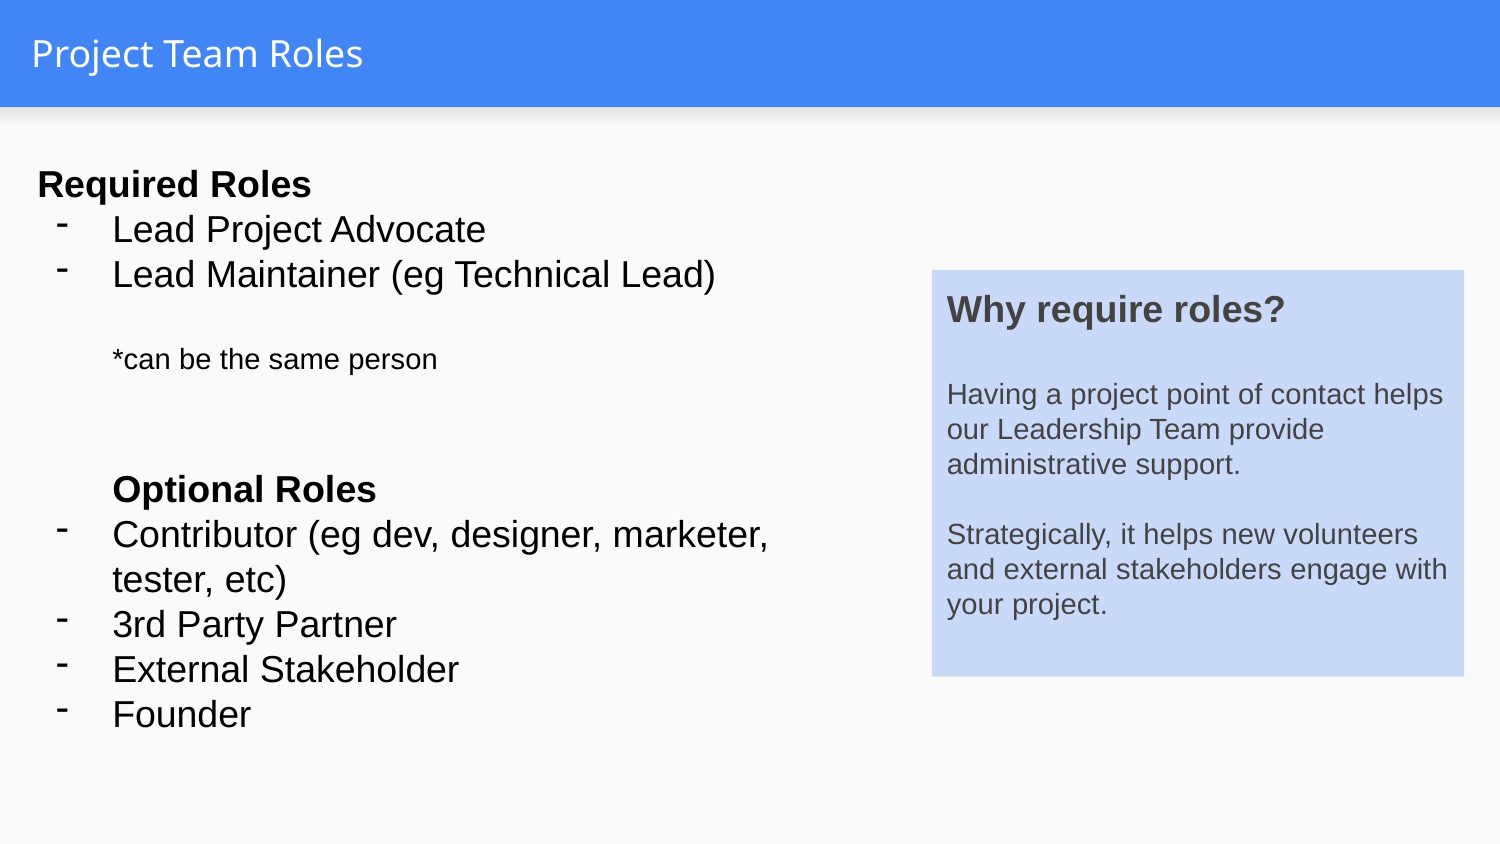

# Project Team Roles
Required Roles
Lead Project Advocate
Lead Maintainer (eg Technical Lead)
*can be the same person
Optional Roles
Contributor (eg dev, designer, marketer, tester, etc)
3rd Party Partner
External Stakeholder
Founder
Why require roles?
Having a project point of contact helps our Leadership Team provide administrative support.
Strategically, it helps new volunteers and external stakeholders engage with your project.